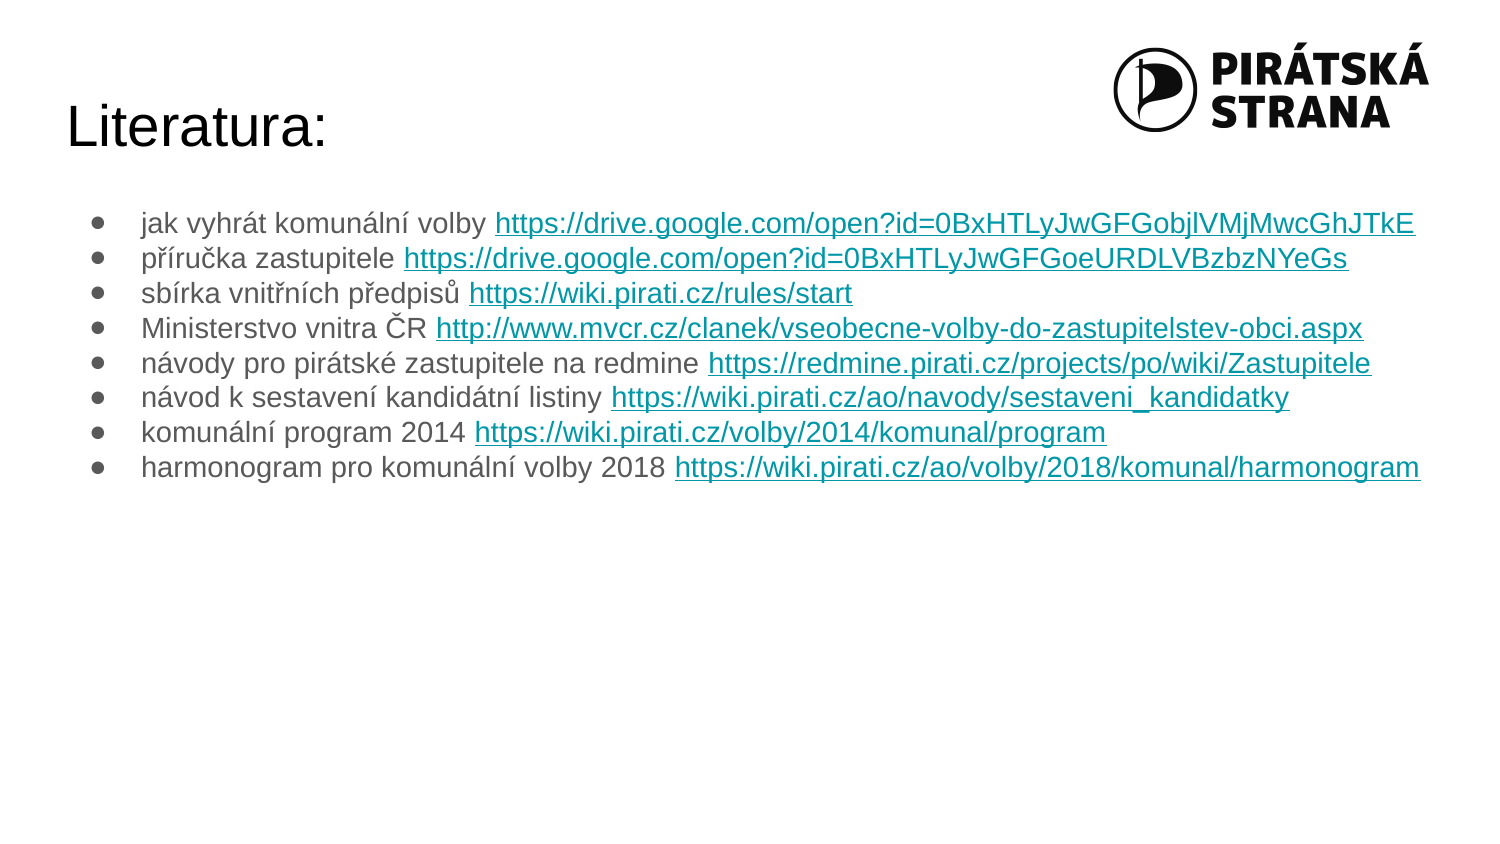

# Literatura:
jak vyhrát komunální volby https://drive.google.com/open?id=0BxHTLyJwGFGobjlVMjMwcGhJTkE
příručka zastupitele https://drive.google.com/open?id=0BxHTLyJwGFGoeURDLVBzbzNYeGs
sbírka vnitřních předpisů https://wiki.pirati.cz/rules/start
Ministerstvo vnitra ČR http://www.mvcr.cz/clanek/vseobecne-volby-do-zastupitelstev-obci.aspx
návody pro pirátské zastupitele na redmine https://redmine.pirati.cz/projects/po/wiki/Zastupitele
návod k sestavení kandidátní listiny https://wiki.pirati.cz/ao/navody/sestaveni_kandidatky
komunální program 2014 https://wiki.pirati.cz/volby/2014/komunal/program
harmonogram pro komunální volby 2018 https://wiki.pirati.cz/ao/volby/2018/komunal/harmonogram